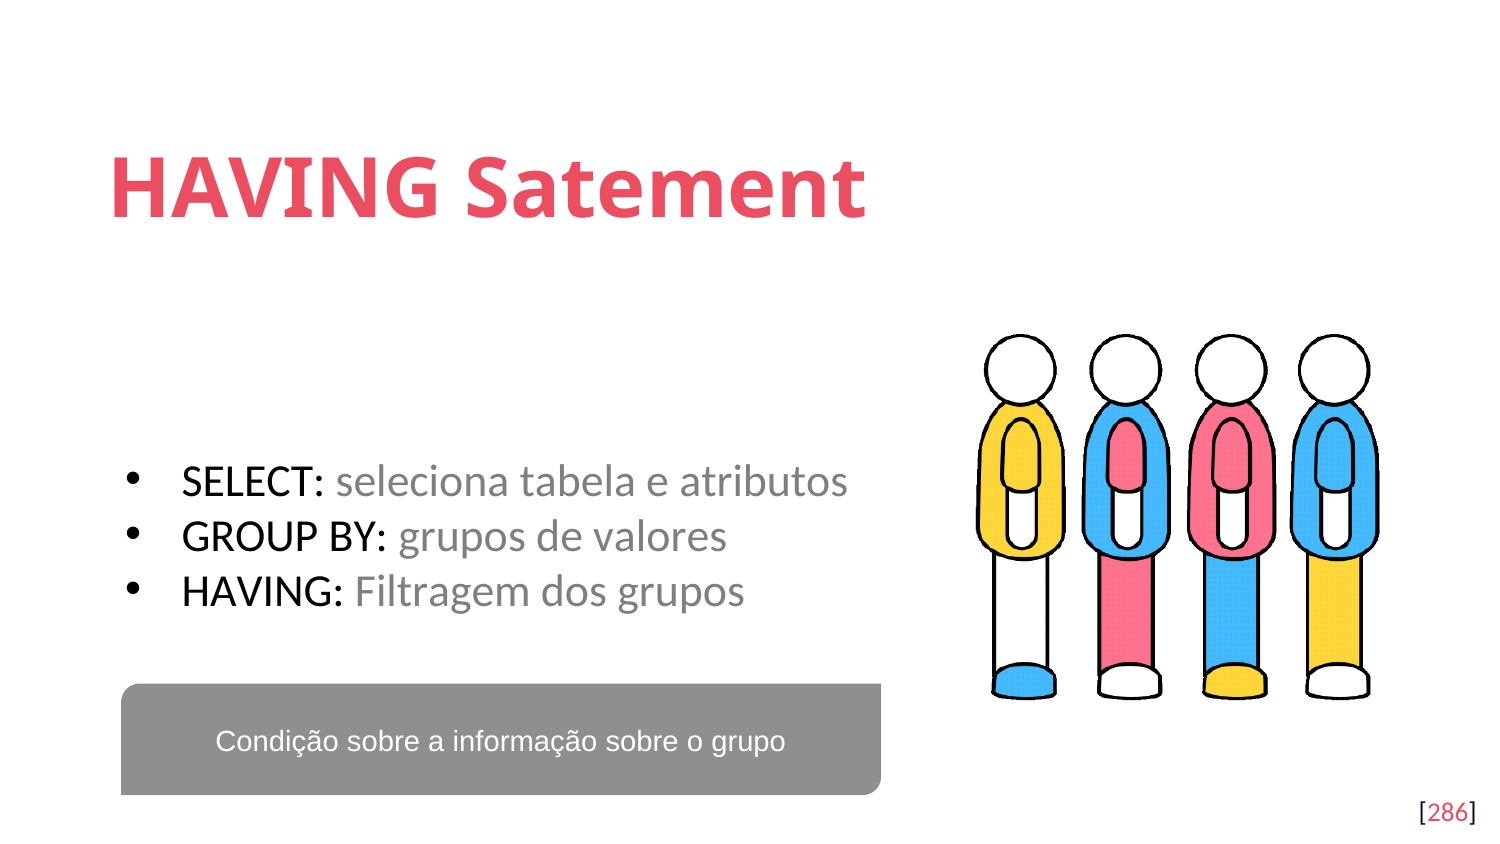

HAVING Satement
SELECT: seleciona tabela e atributos
GROUP BY: grupos de valores
HAVING: Filtragem dos grupos
Condição sobre a informação sobre o grupo